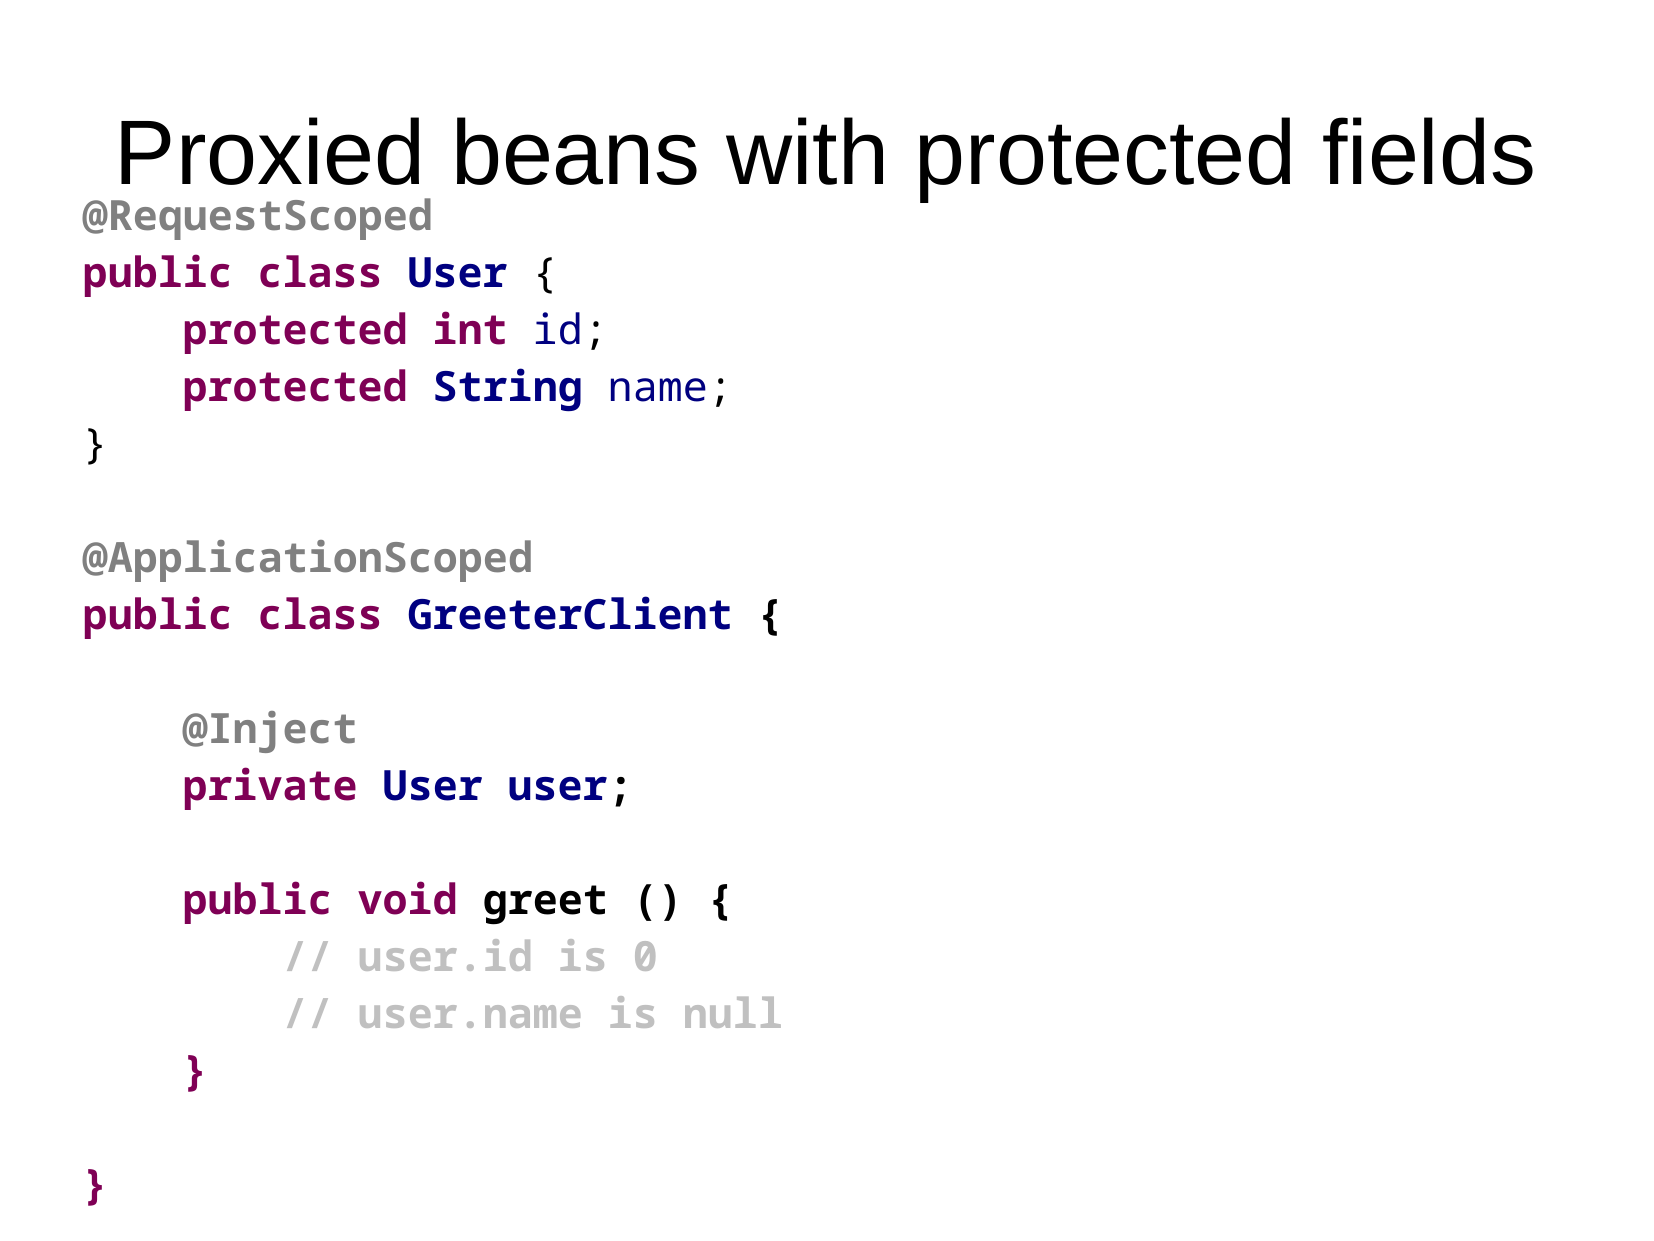

# Proxied beans with protected fields
@RequestScoped
public class User {
 protected int id;
 protected String name;
}
@ApplicationScoped
public class GreeterClient {
 @Inject
 private User user;
 public void greet () {
 // user.id is 0
 // user.name is null
 }
}